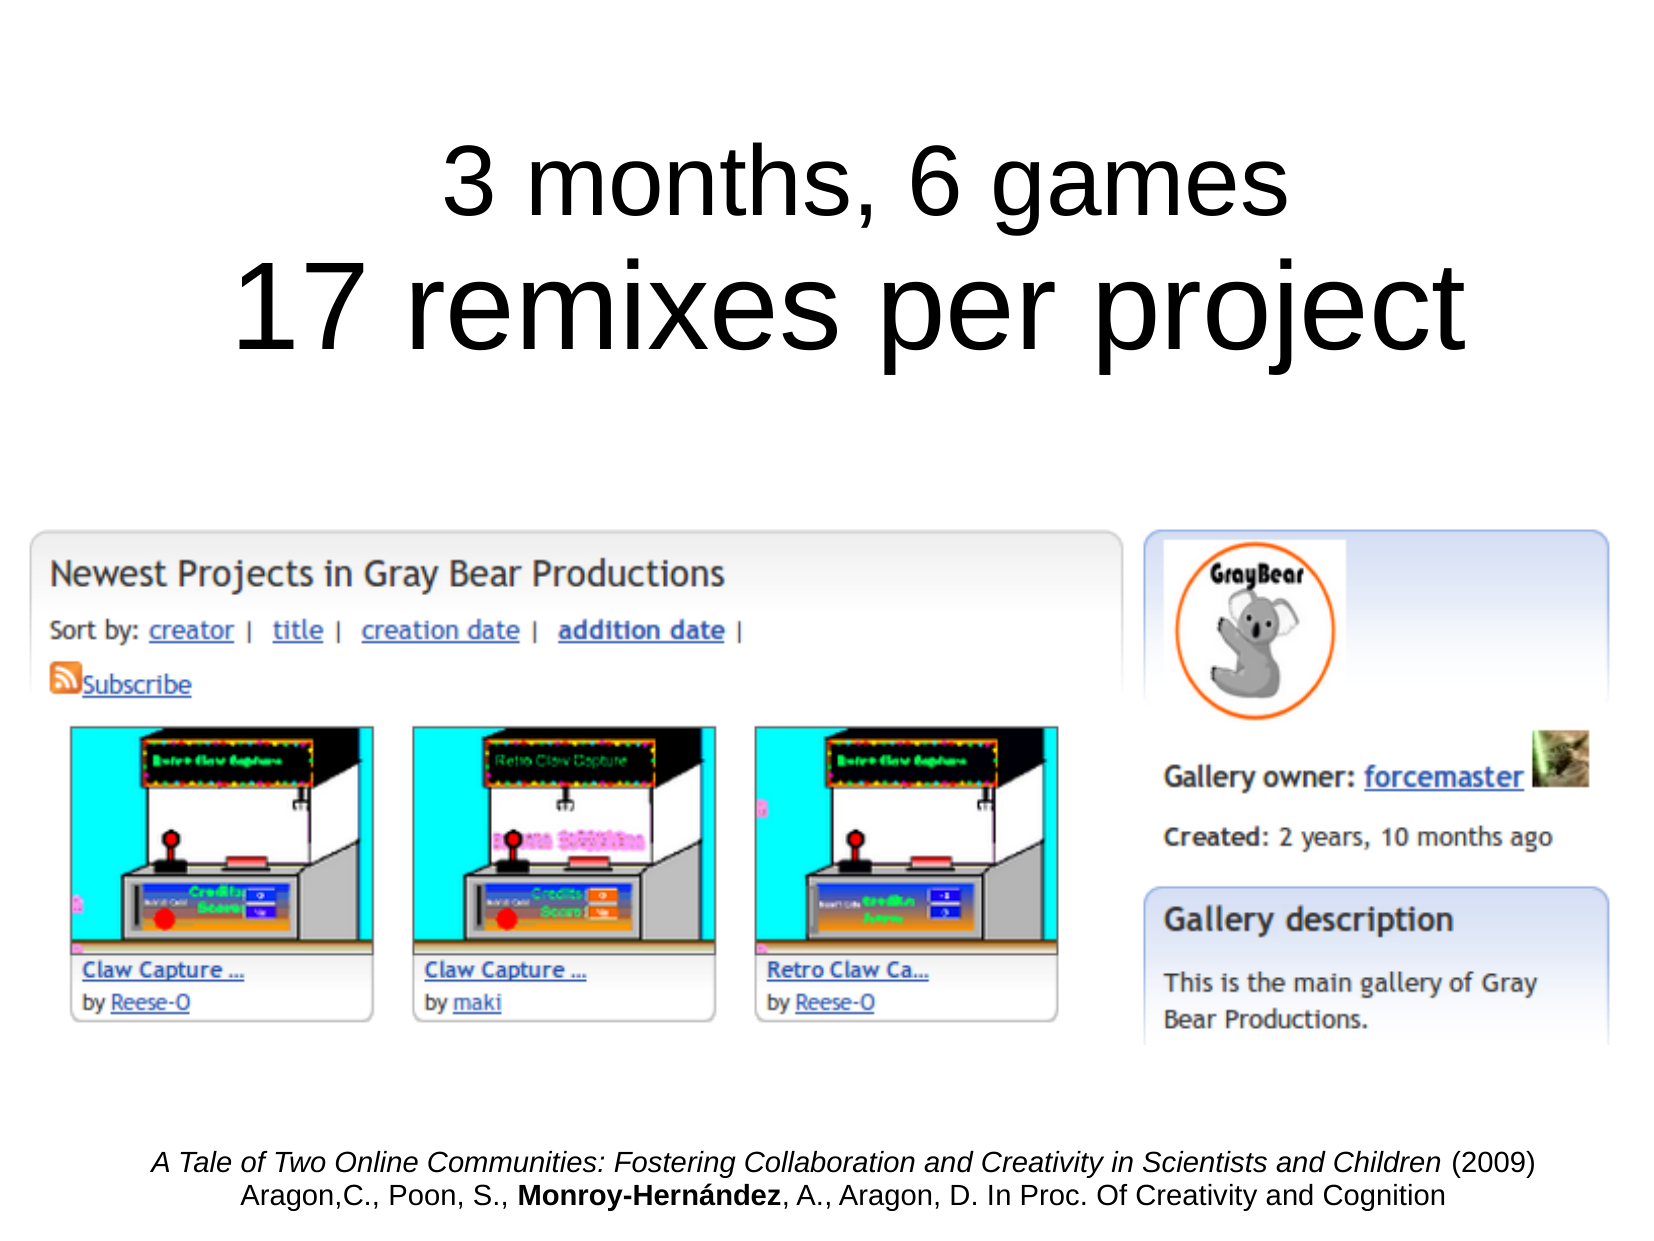

3 months, 6 games
17 remixes per project
A Tale of Two Online Communities: Fostering Collaboration and Creativity in Scientists and Children (2009) Aragon,C., Poon, S., Monroy-Hernández, A., Aragon, D. In Proc. Of Creativity and Cognition